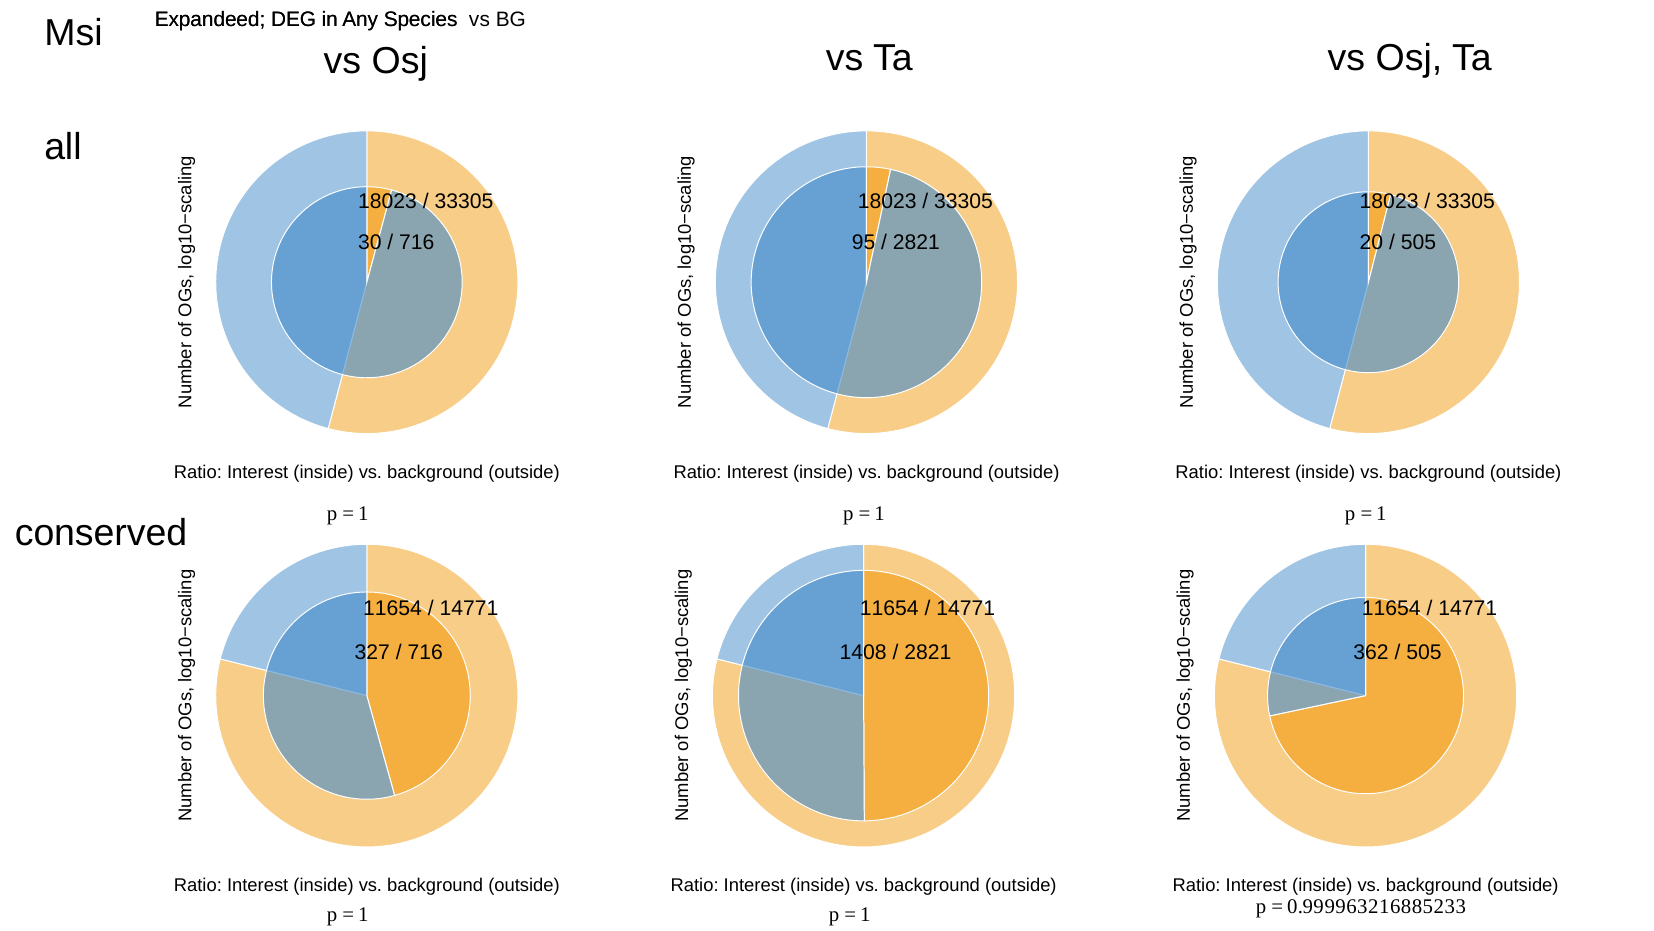

Expandeed; DEG in Any Species
Expandeed; DEG in Any Species vs BG
Msi
vs Ta
vs Osj, Ta
vs Osj
all
conserved